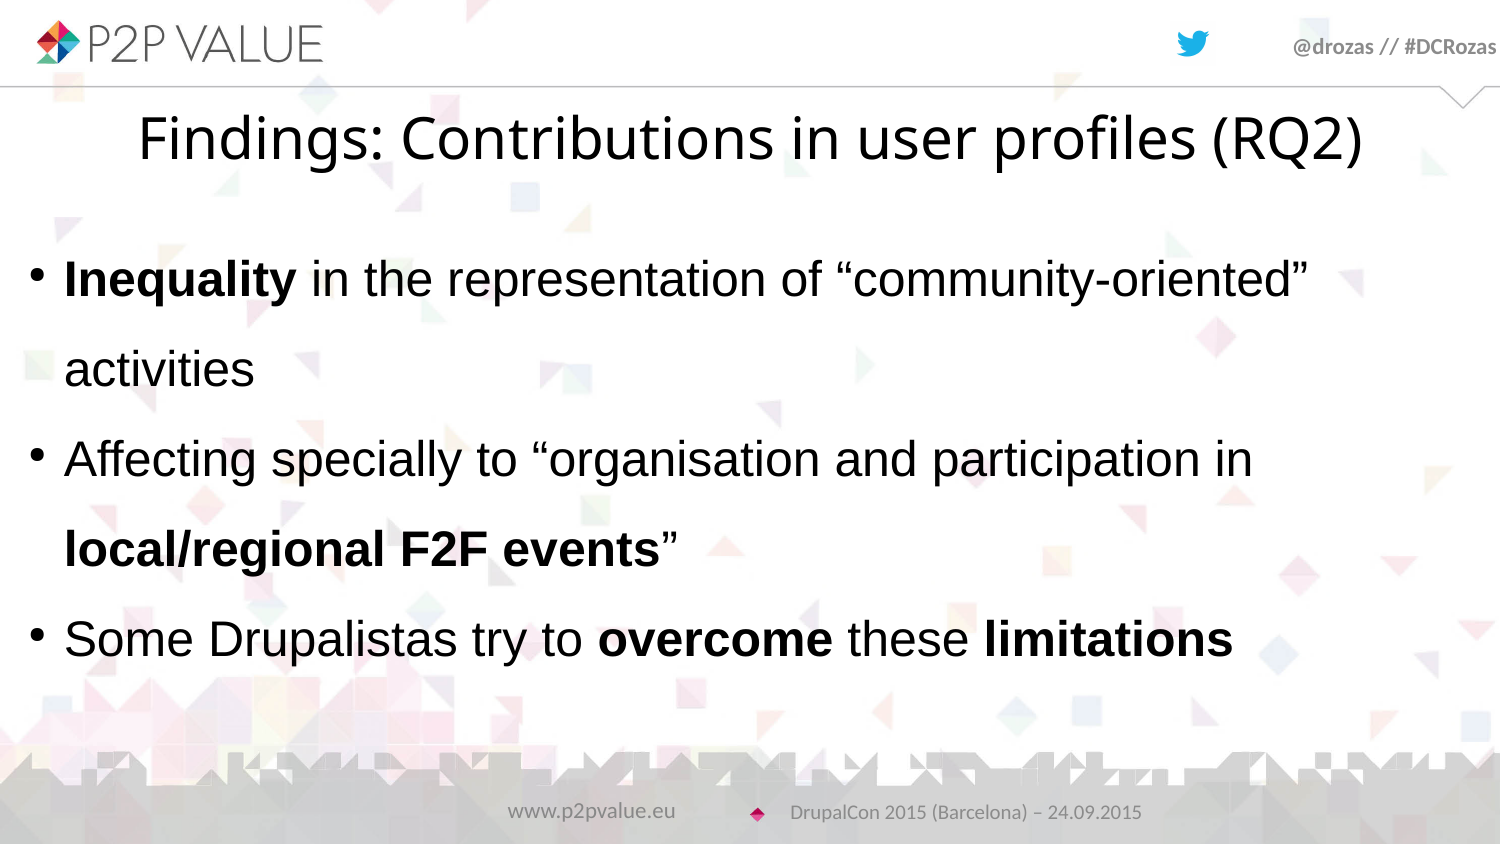

@drozas // #DCRozas
Findings: Contributions in user profiles (RQ2)
# Inequality in the representation of “community-oriented” activities
Affecting specially to “organisation and participation in local/regional F2F events”
Some Drupalistas try to overcome these limitations
DrupalCon 2015 (Barcelona) – 24.09.2015
www.p2pvalue.eu